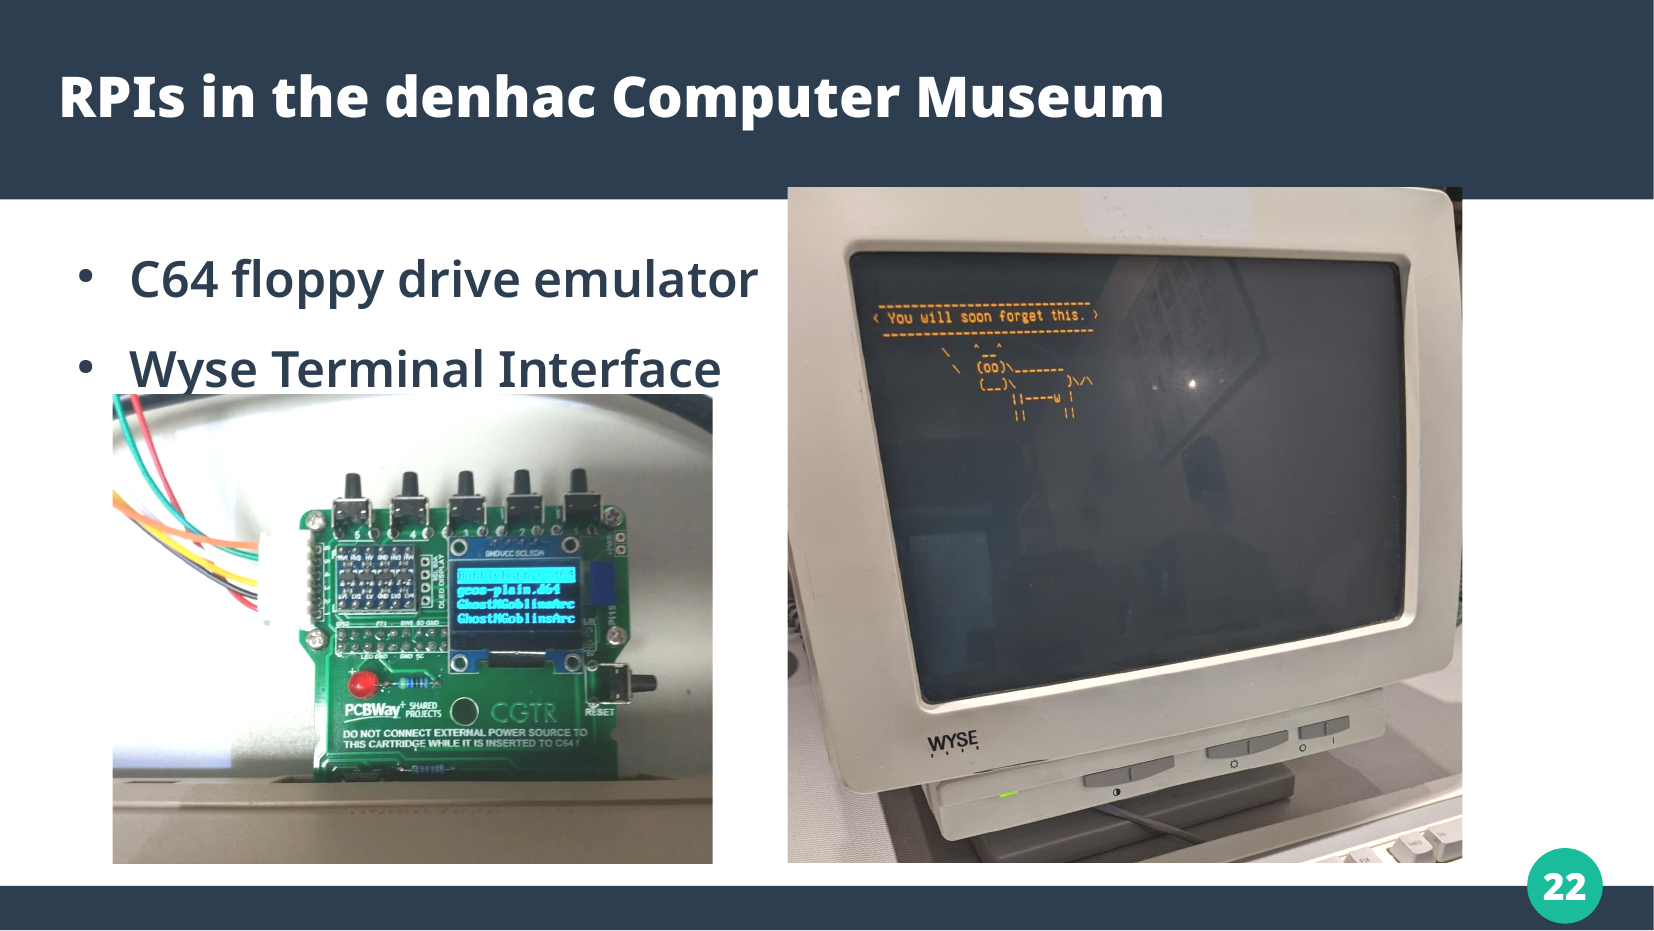

# RPIs in the denhac Computer Museum
C64 floppy drive emulator
Wyse Terminal Interface